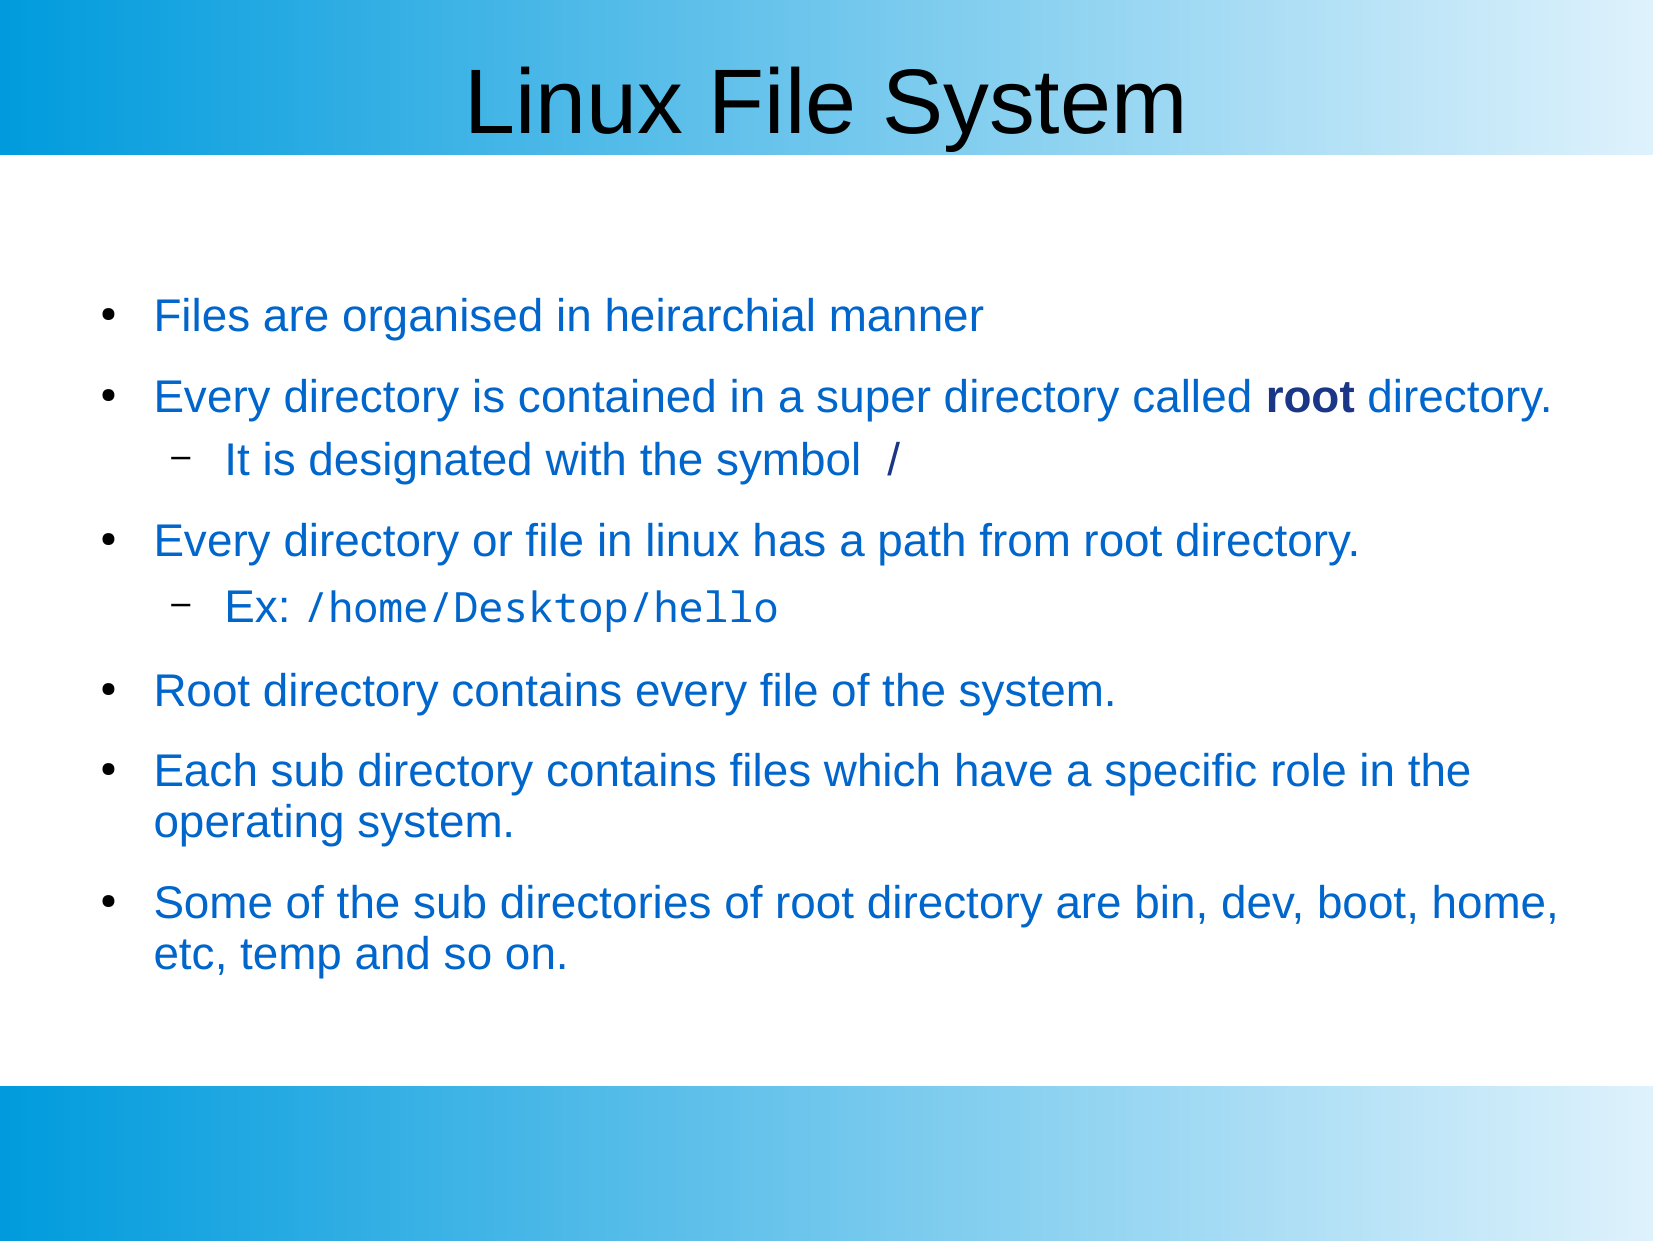

# Linux File System
Files are organised in heirarchial manner
Every directory is contained in a super directory called root directory.
It is designated with the symbol /
Every directory or file in linux has a path from root directory.
Ex: /home/Desktop/hello
Root directory contains every file of the system.
Each sub directory contains files which have a specific role in the operating system.
Some of the sub directories of root directory are bin, dev, boot, home, etc, temp and so on.